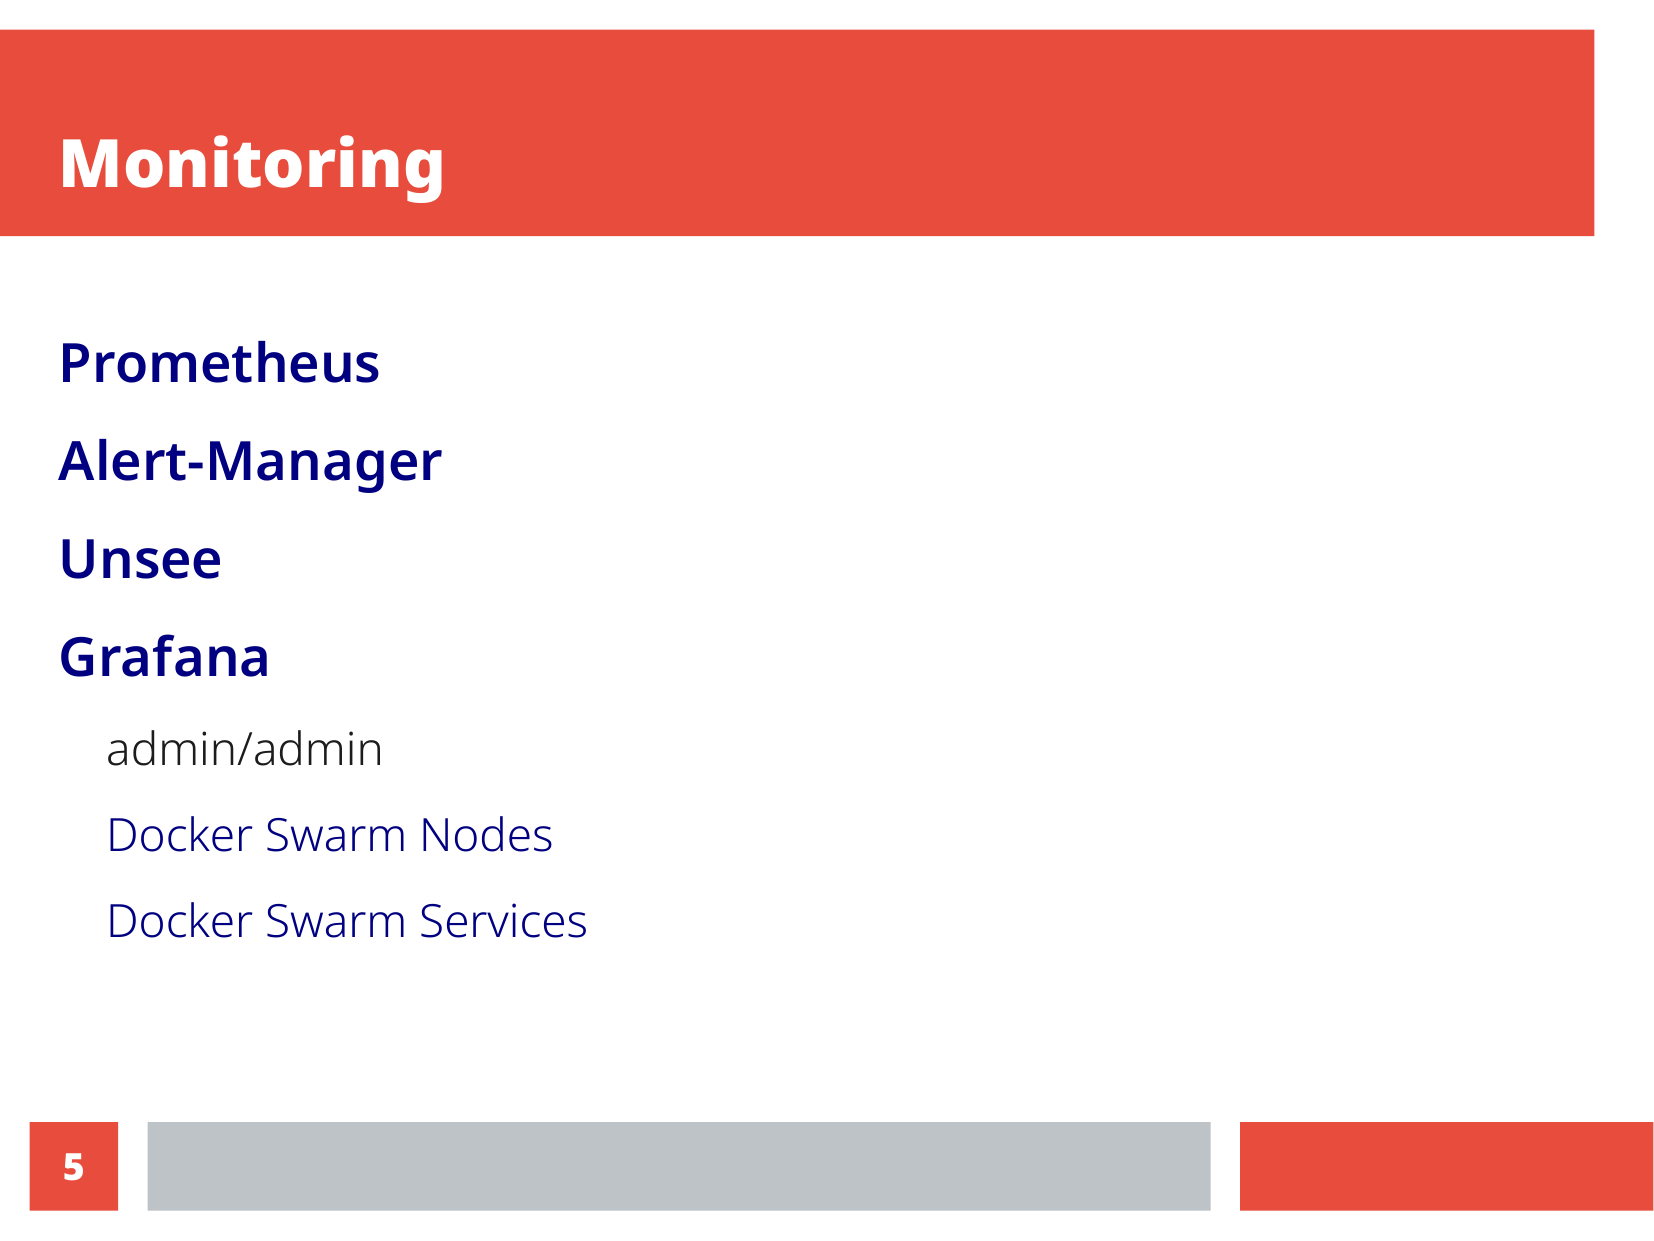

# Monitoring
Prometheus
Alert-Manager
Unsee
Grafana
admin/admin
Docker Swarm Nodes
Docker Swarm Services
5